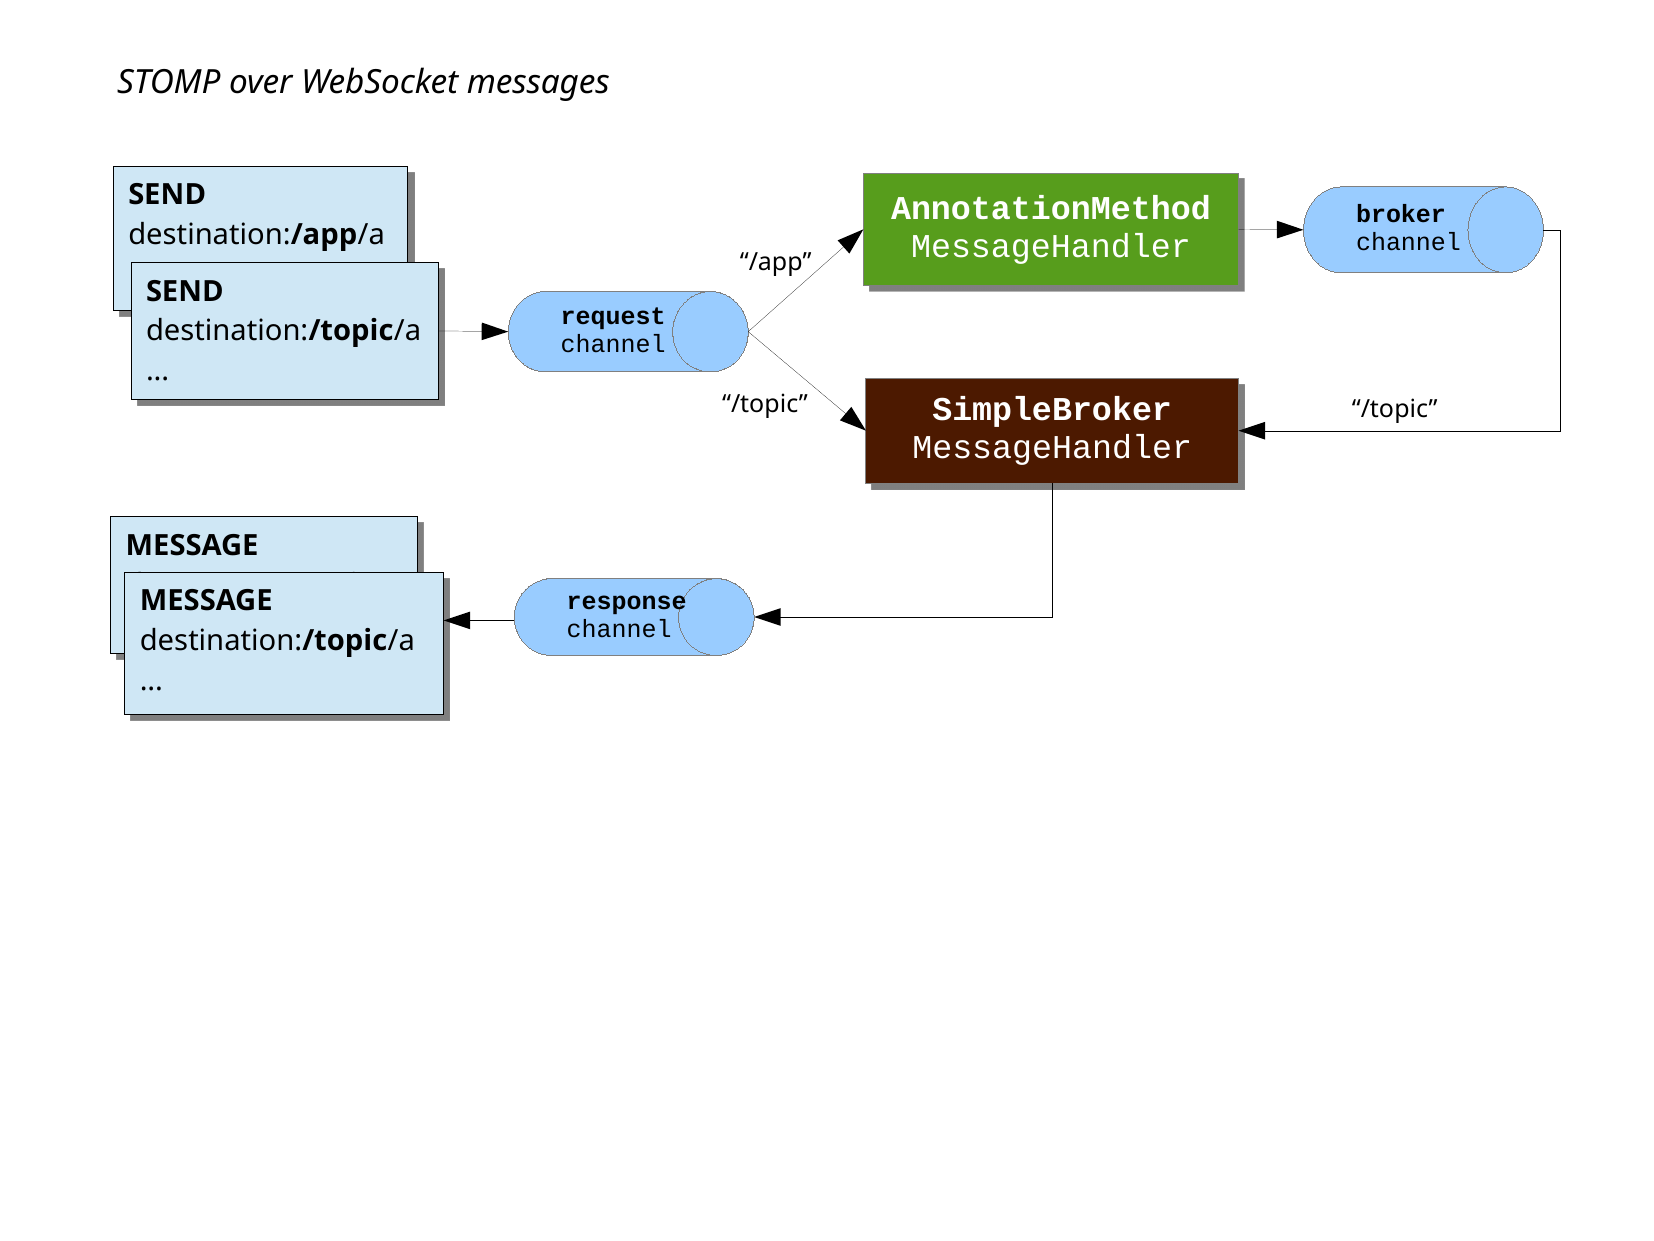

STOMP over WebSocket messages
SEND
destination:/app/a
AnnotationMethod
MessageHandler
broker
channel
“/app”
SEND
destination:/topic/a
...
request
channel
SimpleBroker
MessageHandler
“/topic”
“/topic”
MESSAGE
destination:/topic/a
...
MESSAGE
destination:/topic/a
...
response
channel